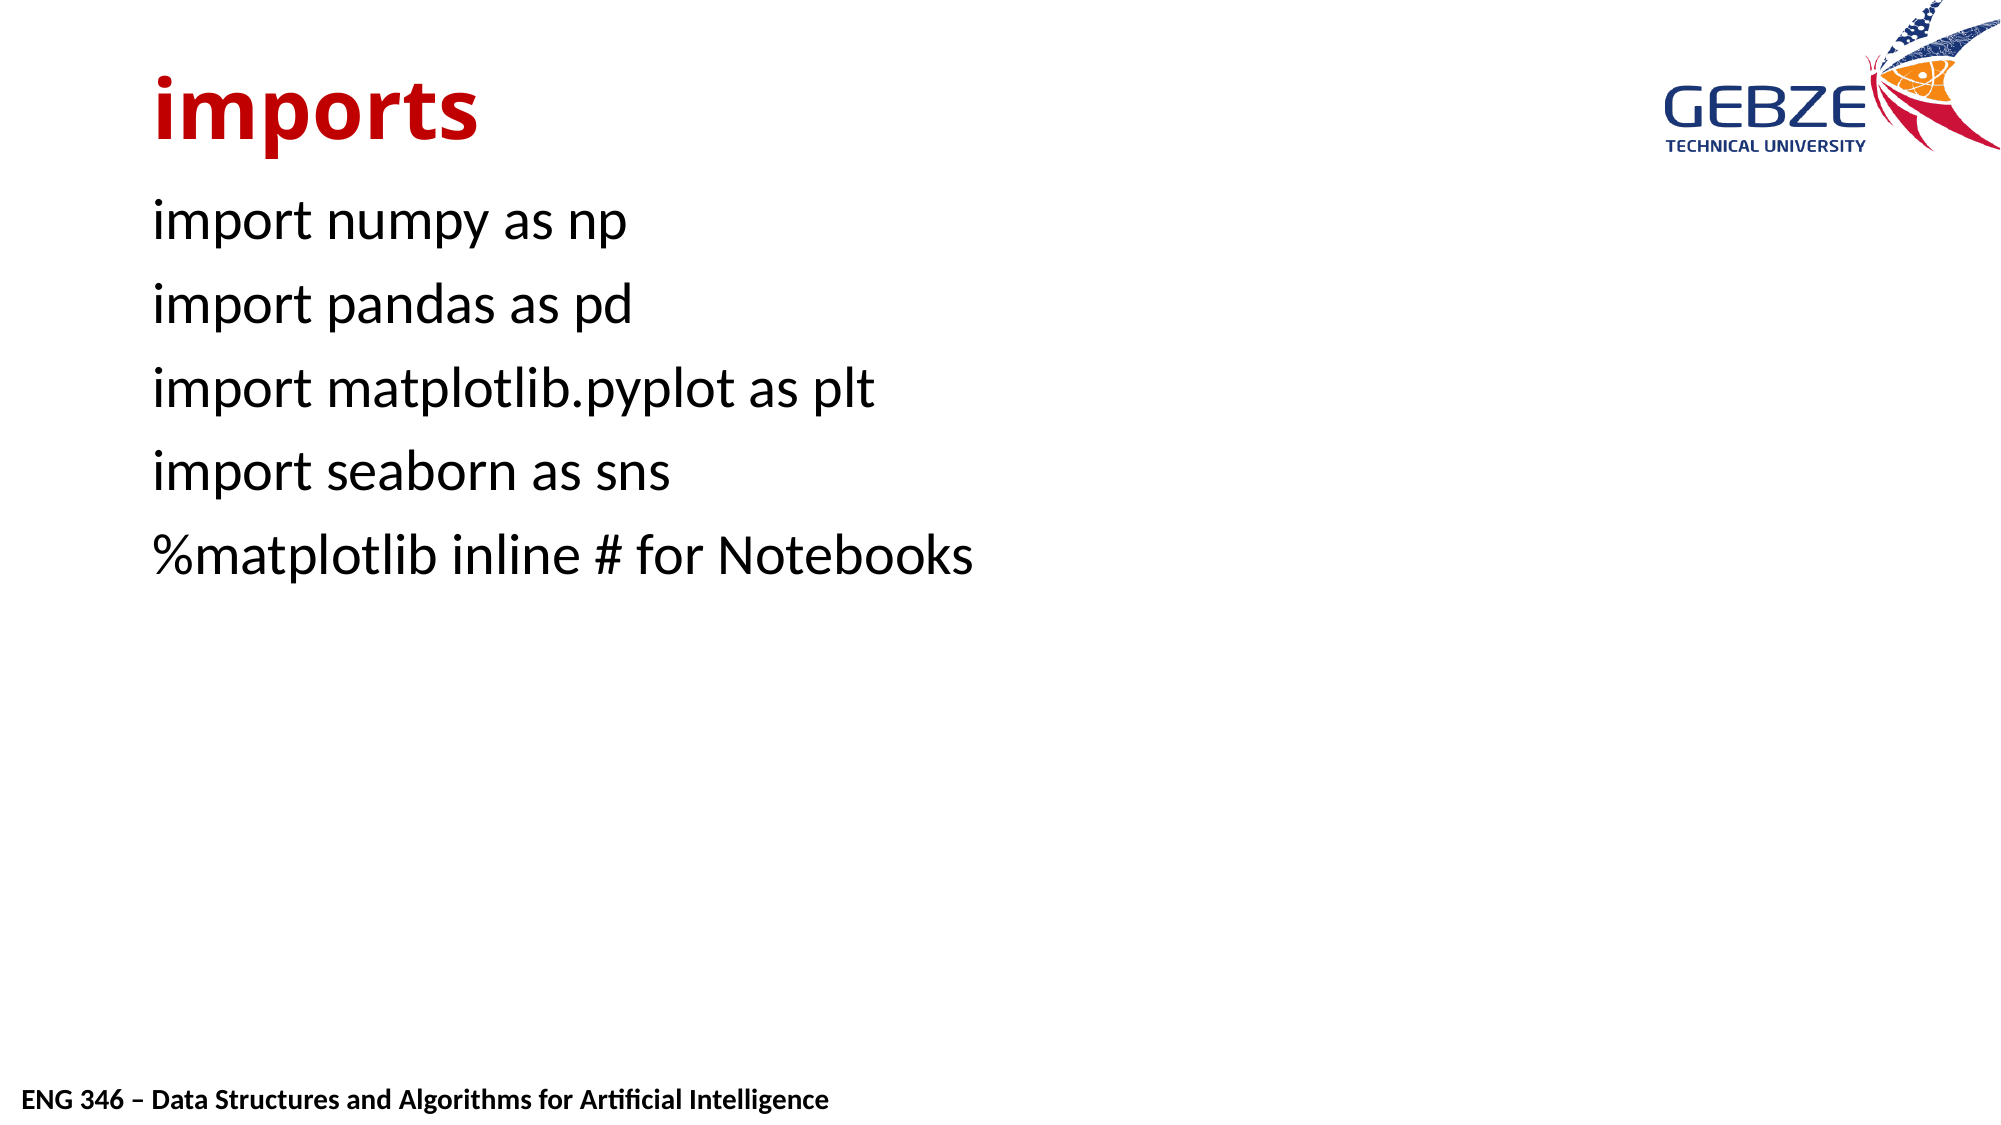

# imports
import numpy as np
import pandas as pd
import matplotlib.pyplot as plt
import seaborn as sns
%matplotlib inline # for Notebooks